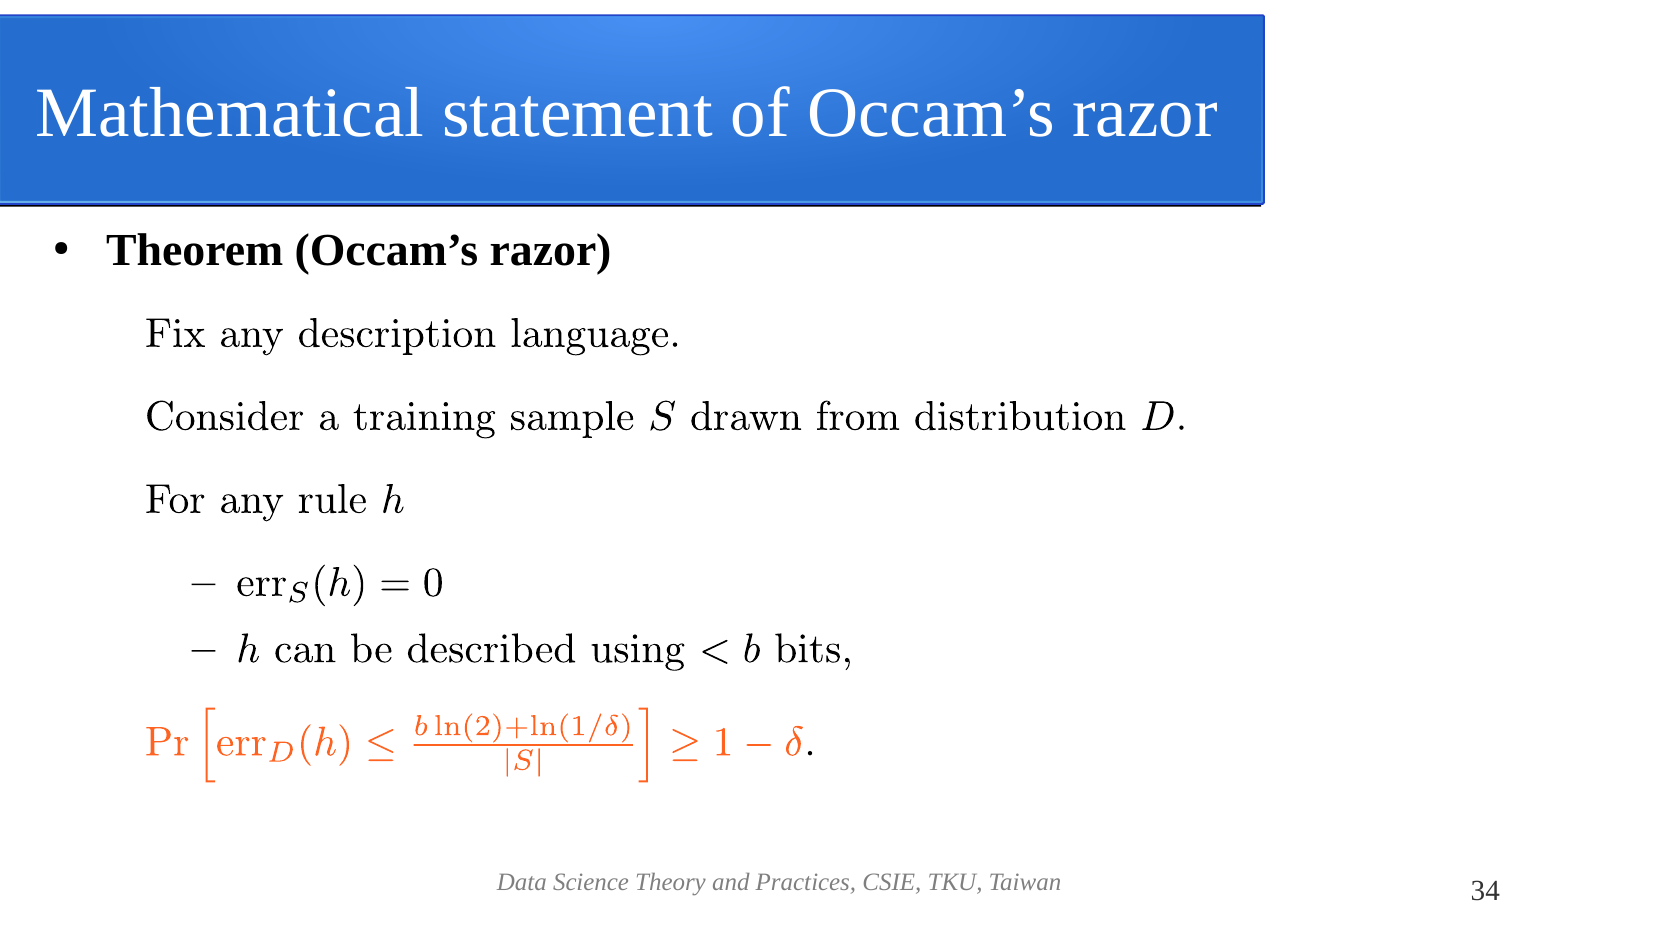

# Mathematical statement of Occam’s razor
Theorem (Occam’s razor)
Data Science Theory and Practices, CSIE, TKU, Taiwan
34